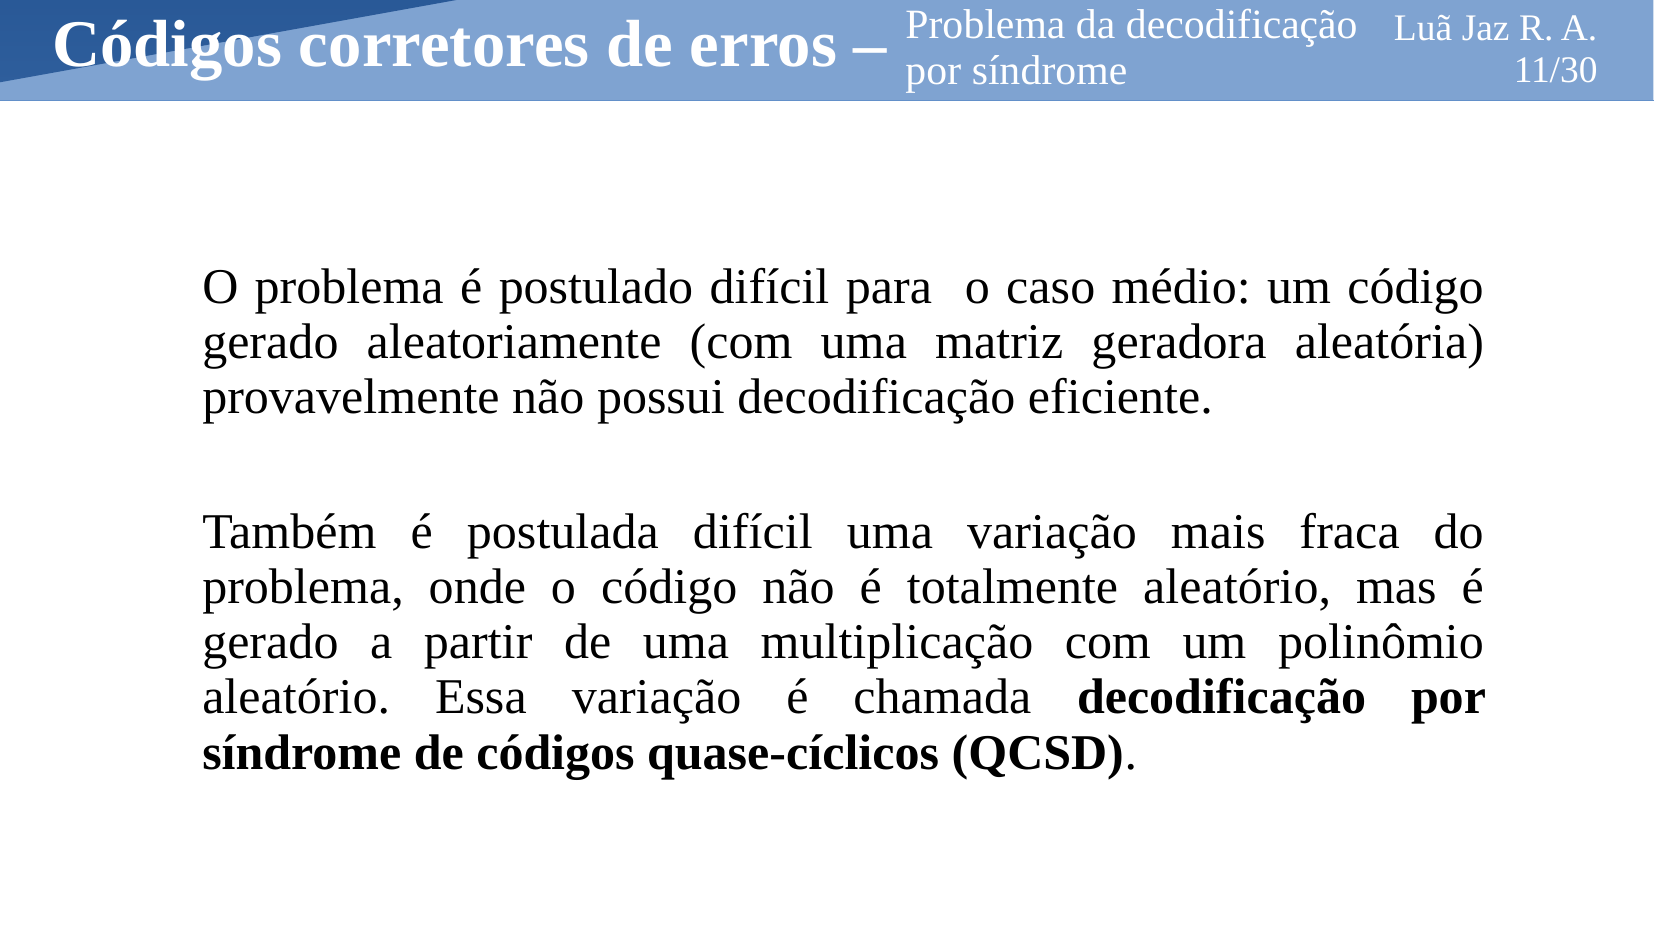

Códigos corretores de erros –
Problema da decodificação
por síndrome
Luã Jaz R. A.
11/30
O problema é postulado difícil para o caso médio: um código gerado aleatoriamente (com uma matriz geradora aleatória) provavelmente não possui decodificação eficiente.
Também é postulada difícil uma variação mais fraca do problema, onde o código não é totalmente aleatório, mas é gerado a partir de uma multiplicação com um polinômio aleatório. Essa variação é chamada decodificação por síndrome de códigos quase-cíclicos (QCSD).